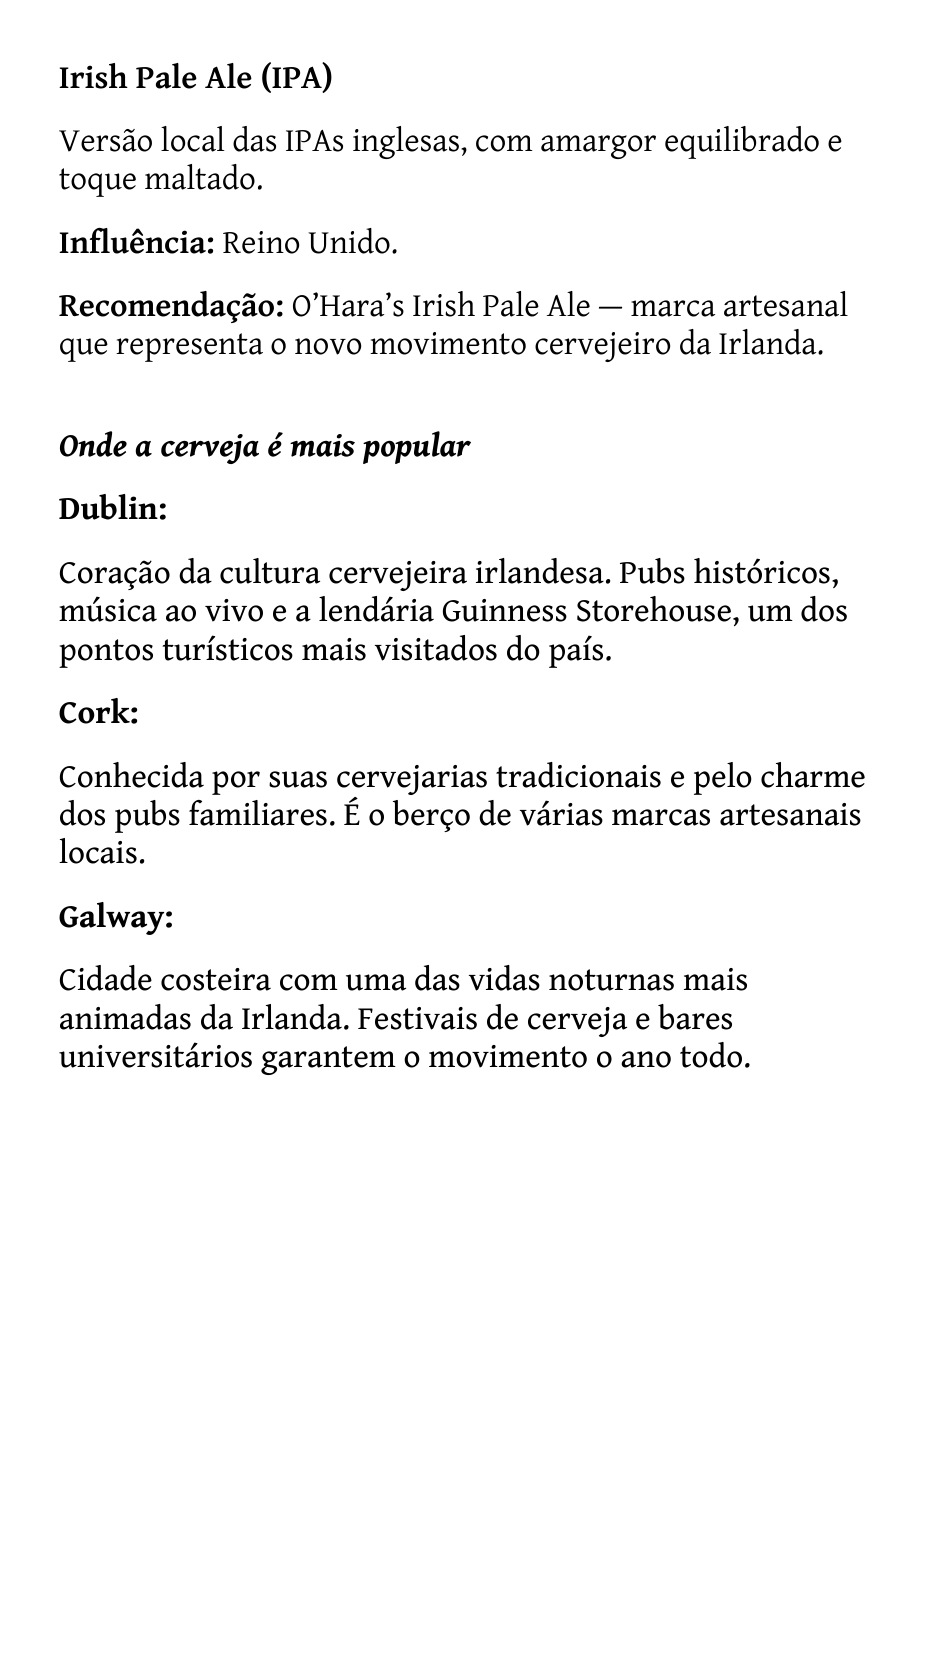

# Irish Pale Ale (IPA)
Versão local das IPAs inglesas, com amargor equilibrado e toque maltado.
Influência: Reino Unido.
Recomendação: O’Hara’s Irish Pale Ale — marca artesanal que representa o novo movimento cervejeiro da Irlanda.
Onde a cerveja é mais popular
Dublin:
Coração da cultura cervejeira irlandesa. Pubs históricos, música ao vivo e a lendária Guinness Storehouse, um dos pontos turísticos mais visitados do país.
Cork:
Conhecida por suas cervejarias tradicionais e pelo charme dos pubs familiares. É o berço de várias marcas artesanais locais.
Galway:
Cidade costeira com uma das vidas noturnas mais animadas da Irlanda. Festivais de cerveja e bares universitários garantem o movimento o ano todo.